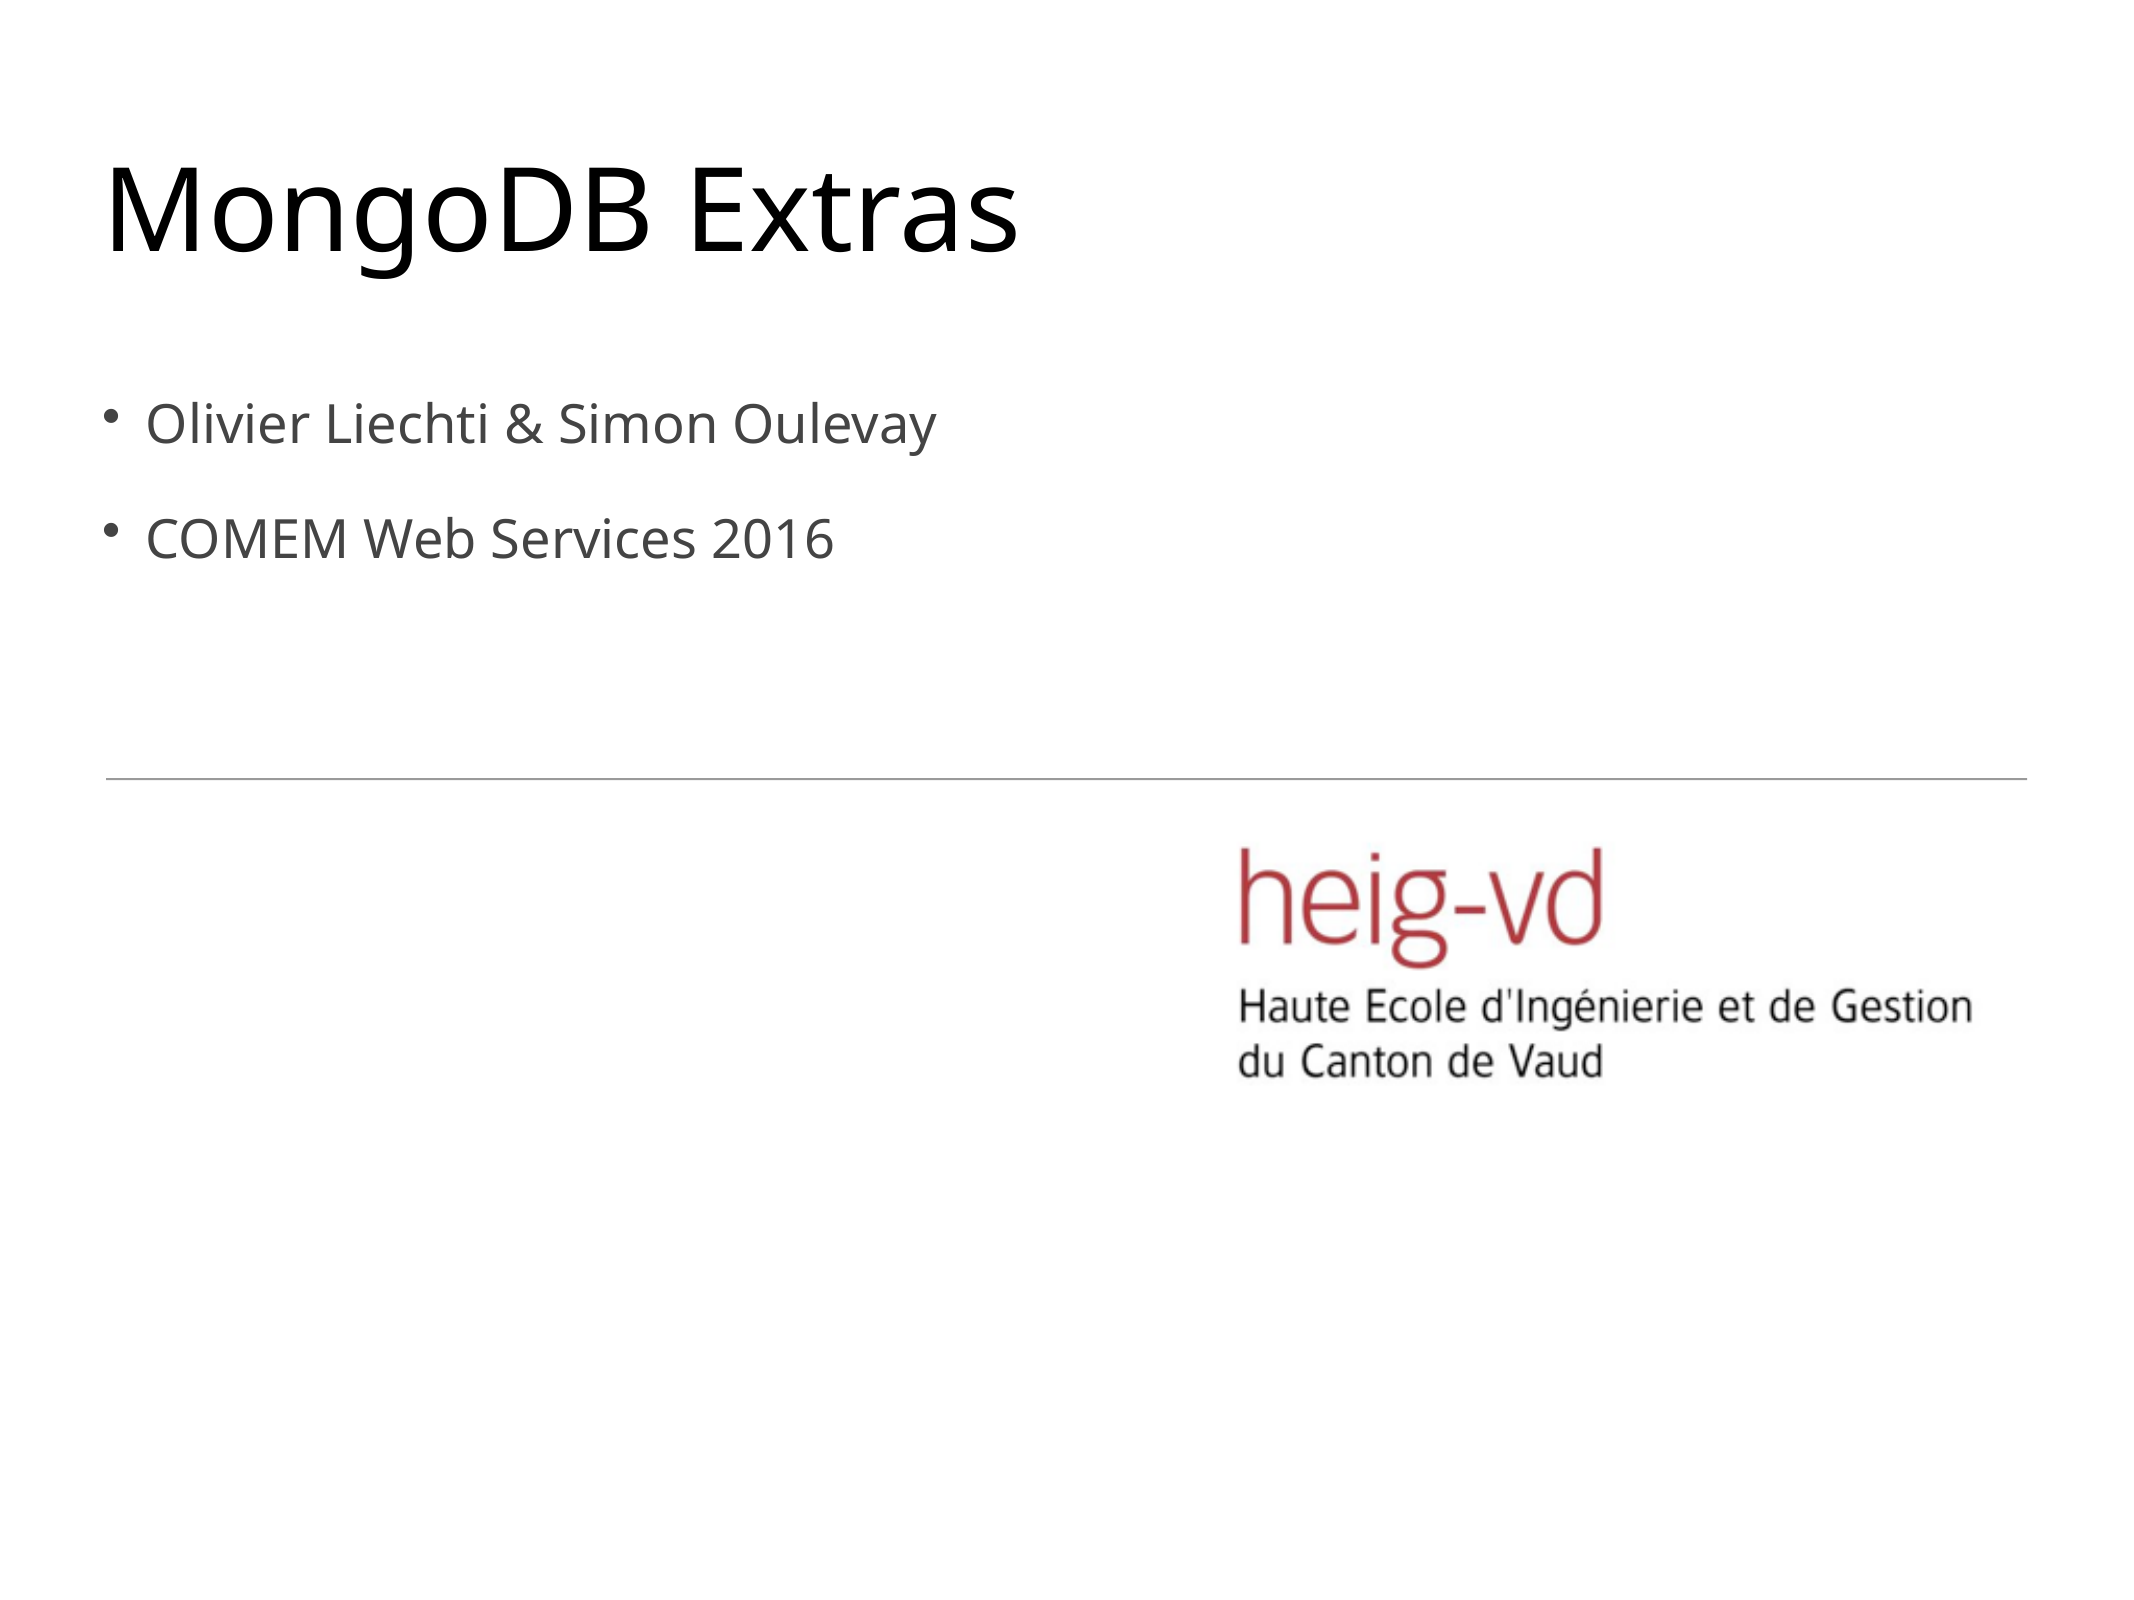

# MongoDB Extras
Olivier Liechti & Simon Oulevay
COMEM Web Services 2016